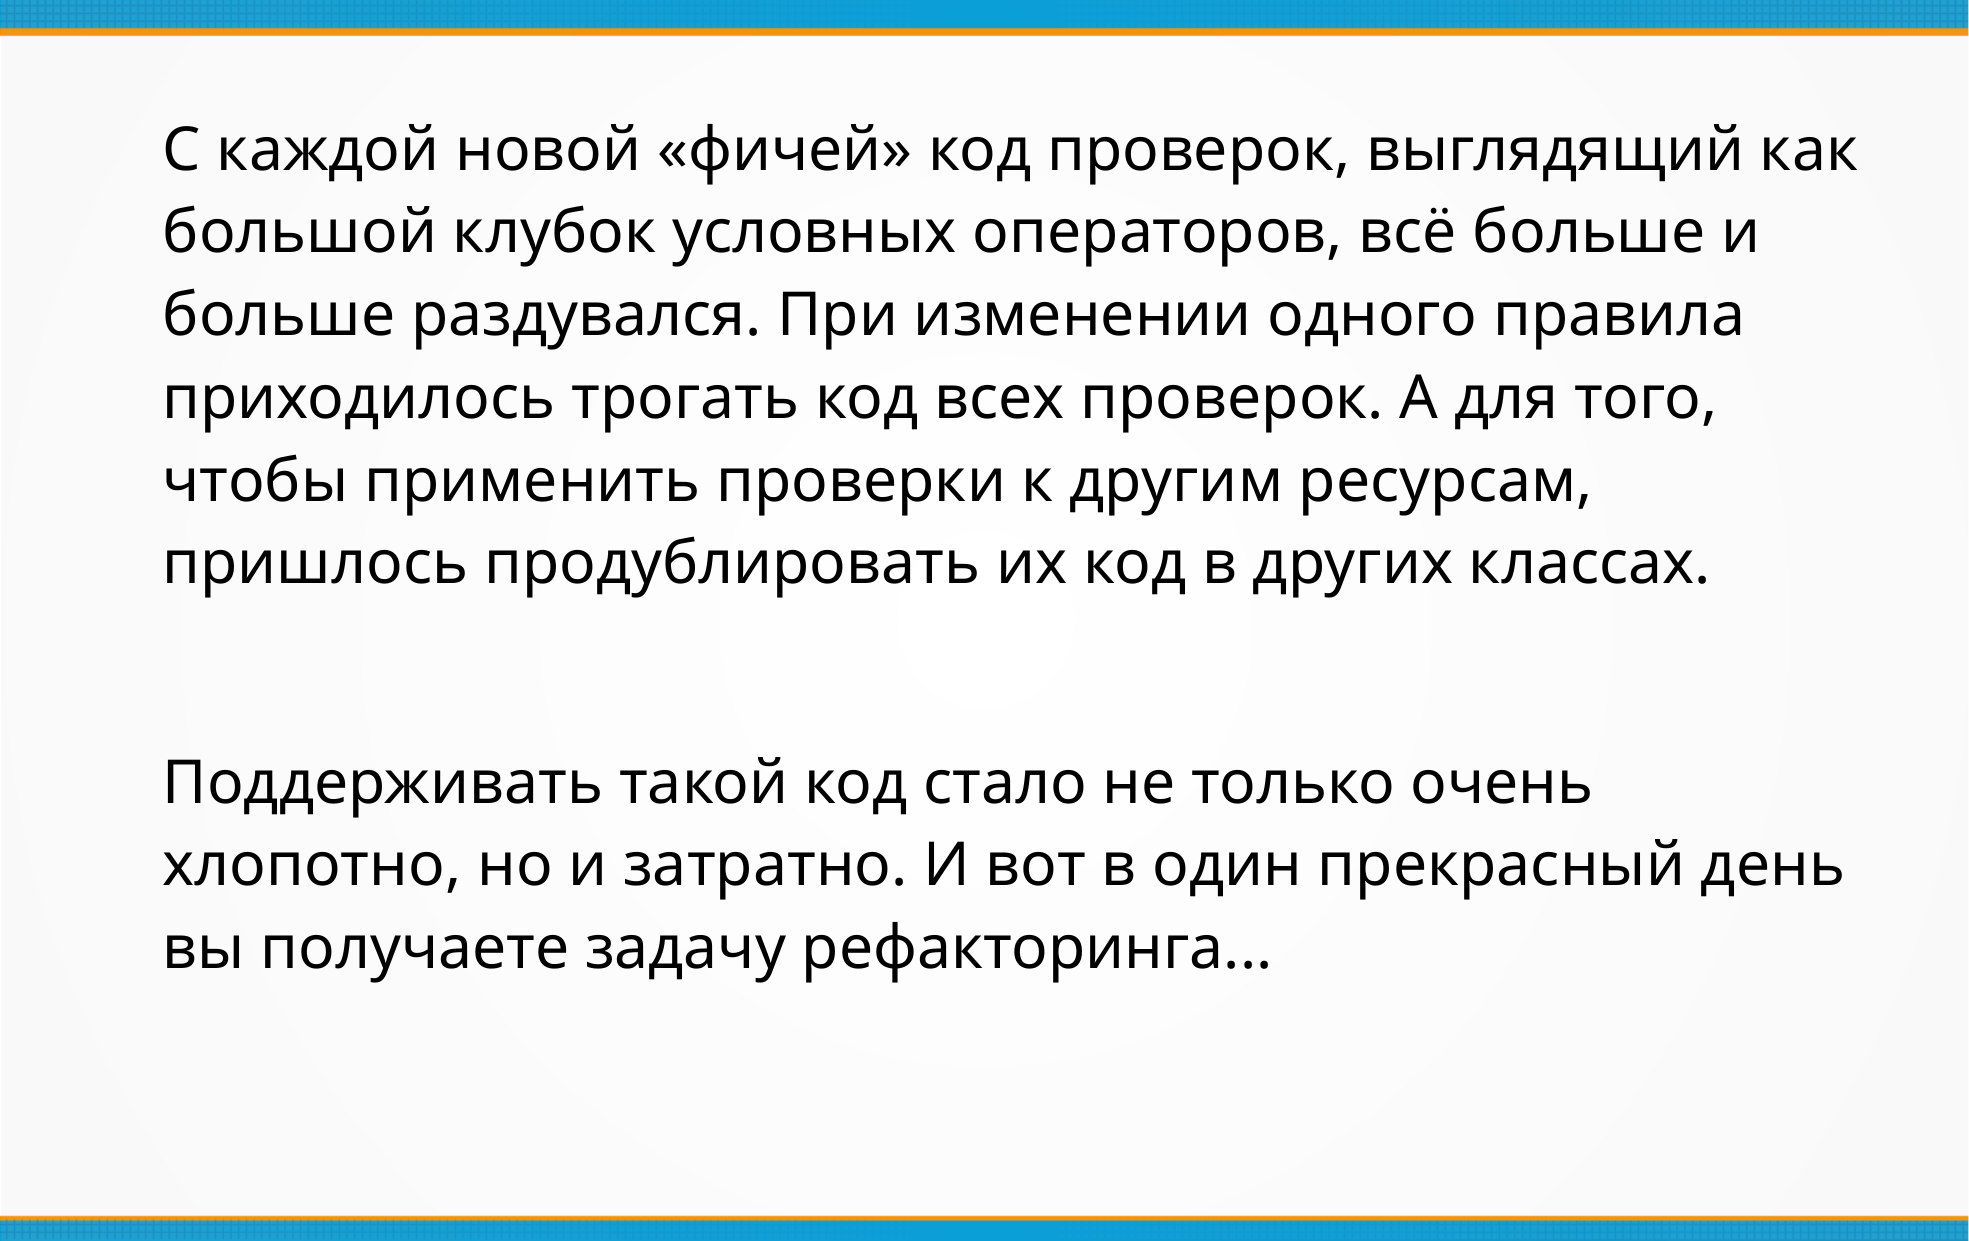

# С каждой новой «фичей» код проверок, выглядящий как большой клубок условных операторов, всё больше и больше раздувался. При изменении одного правила приходилось трогать код всех проверок. А для того, чтобы применить проверки к другим ресурсам, пришлось продублировать их код в других классах.
Поддерживать такой код стало не только очень хлопотно, но и затратно. И вот в один прекрасный день вы получаете задачу рефакторинга...